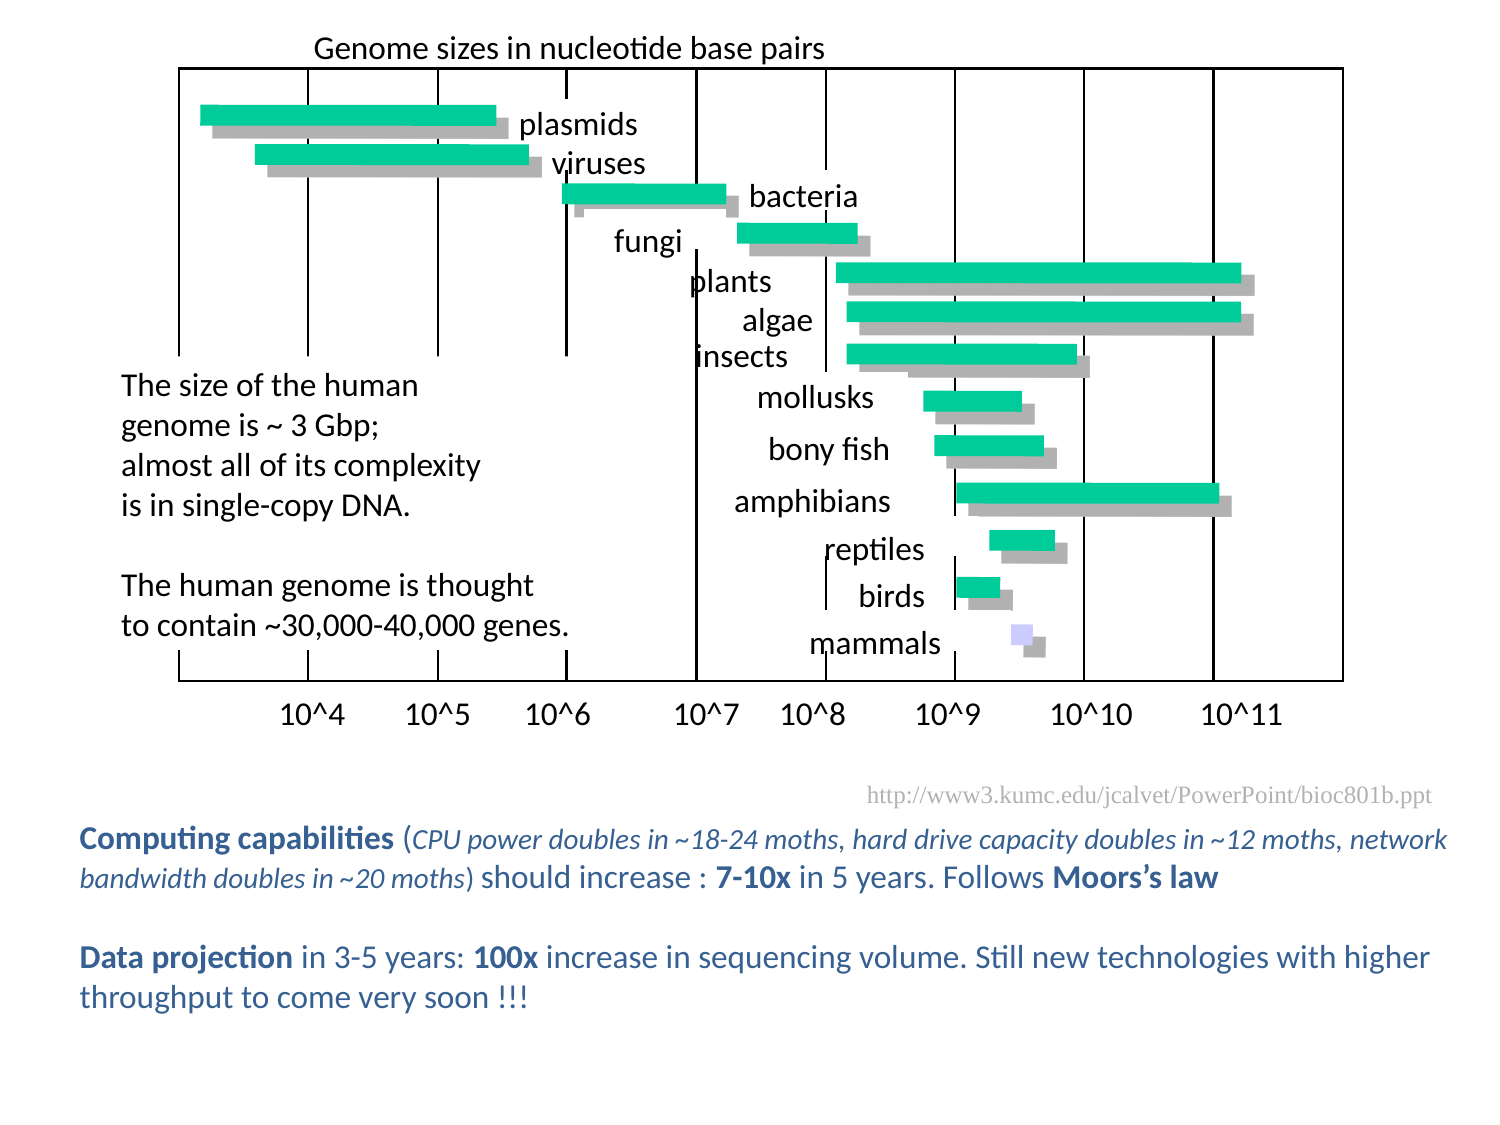

Genome sizes in nucleotide base pairs
plasmids
viruses
bacteria
fungi
plants
algae
insects
The size of the human
genome is ~ 3 Gbp;
almost all of its complexity
is in single-copy DNA.
The human genome is thought
to contain ~30,000-40,000 genes.
mollusks
bony fish
amphibians
reptiles
birds
mammals
10^4
10^5
10^6
10^7
10^8
10^9
10^10
10^11
http://www3.kumc.edu/jcalvet/PowerPoint/bioc801b.ppt
Computing capabilities (CPU power doubles in ~18-24 moths, hard drive capacity doubles in ~12 moths, network bandwidth doubles in ~20 moths) should increase : 7-10x in 5 years. Follows Moors’s law
Data projection in 3-5 years: 100x increase in sequencing volume. Still new technologies with higher throughput to come very soon !!!